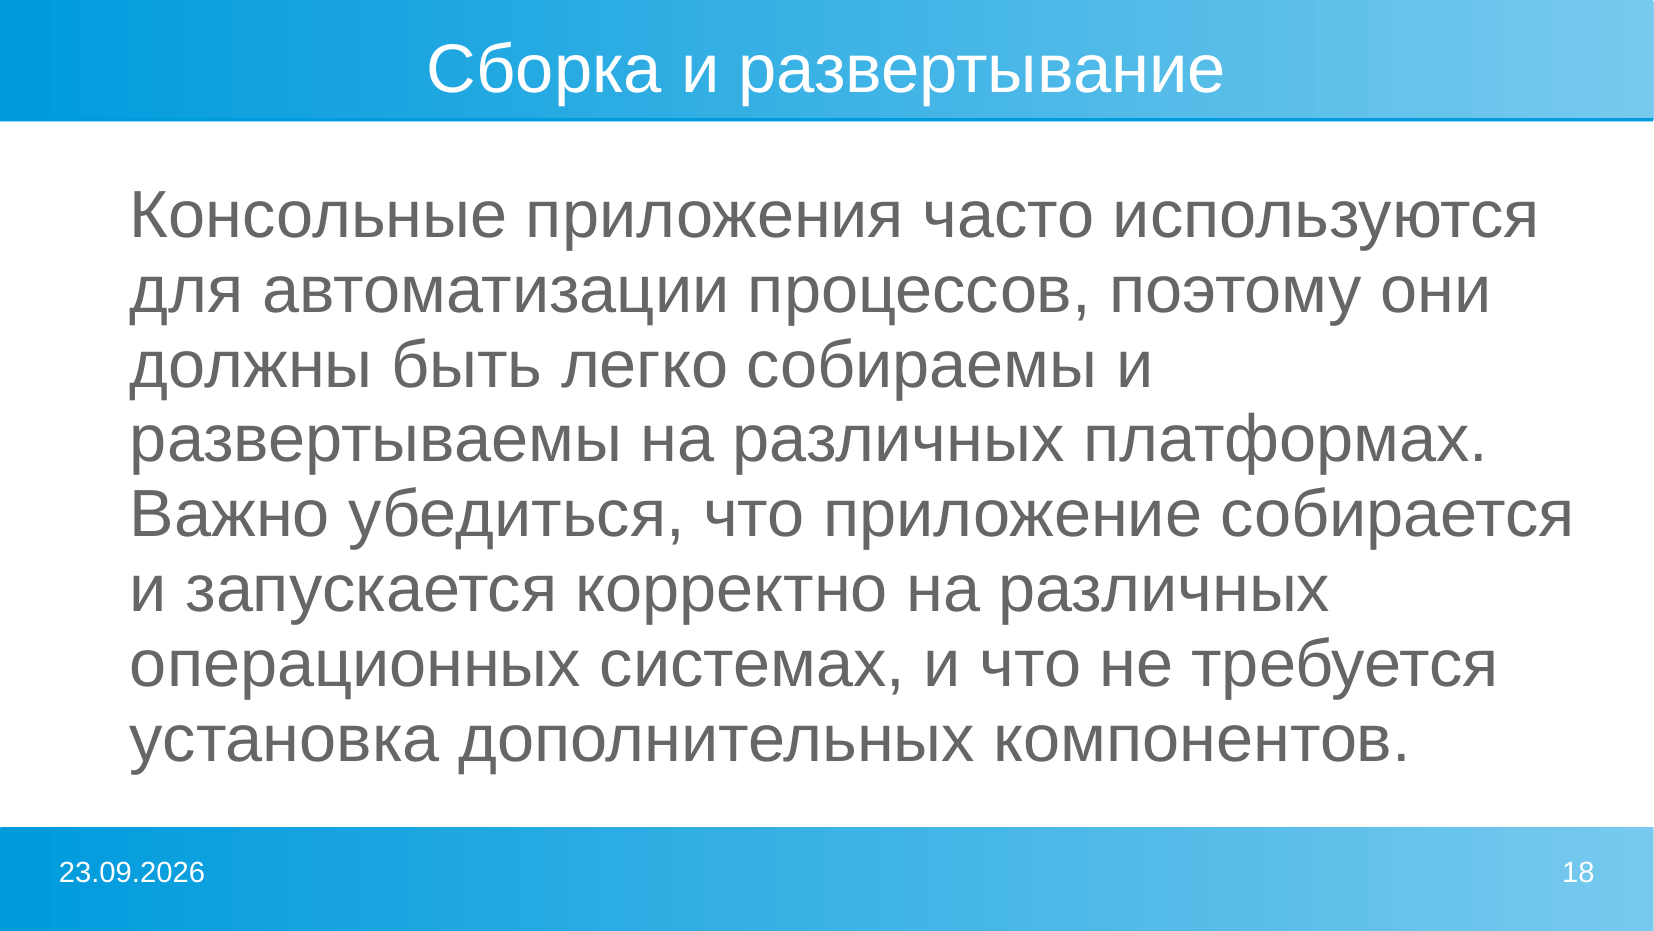

# Сборка и развертывание
Консольные приложения часто используются для автоматизации процессов, поэтому они должны быть легко собираемы и развертываемы на различных платформах. Важно убедиться, что приложение собирается и запускается корректно на различных операционных системах, и что не требуется установка дополнительных компонентов.
18